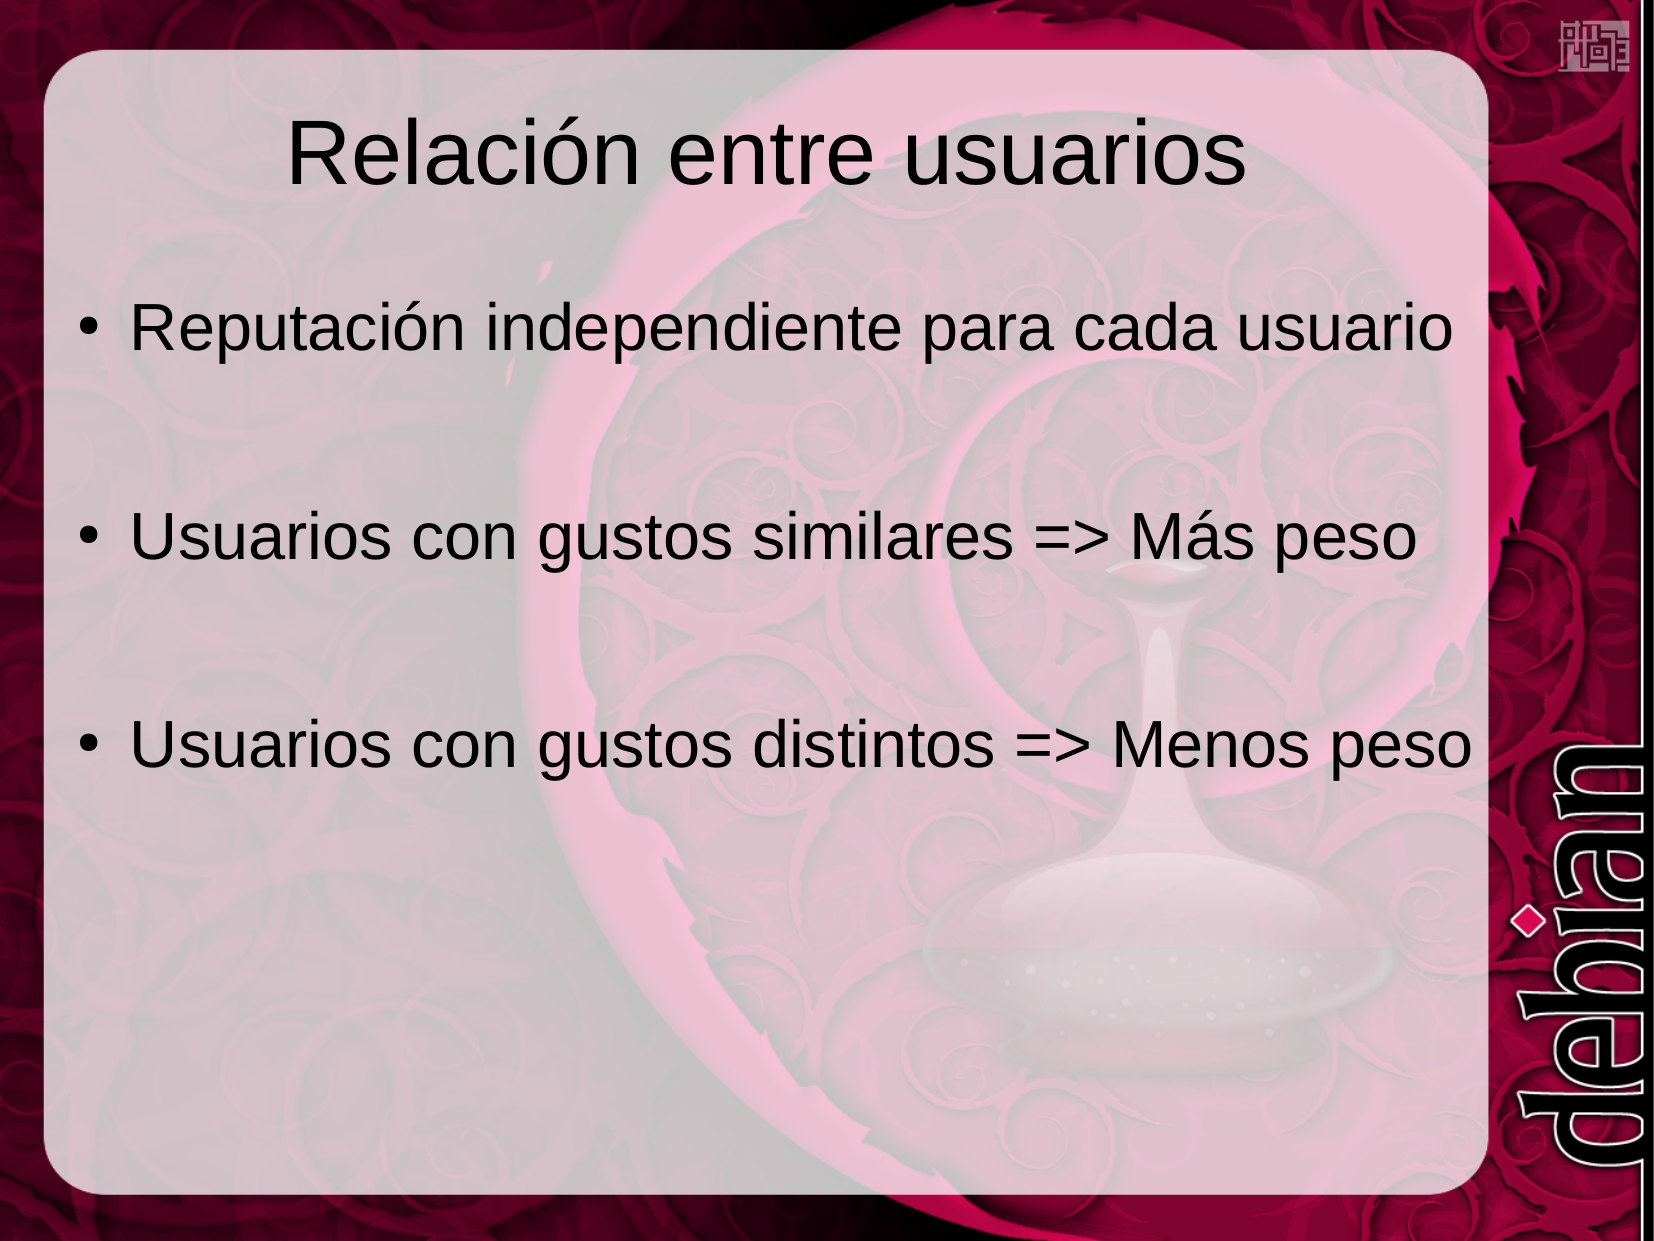

# Relación entre usuarios
Reputación independiente para cada usuario
Usuarios con gustos similares => Más peso
Usuarios con gustos distintos => Menos peso